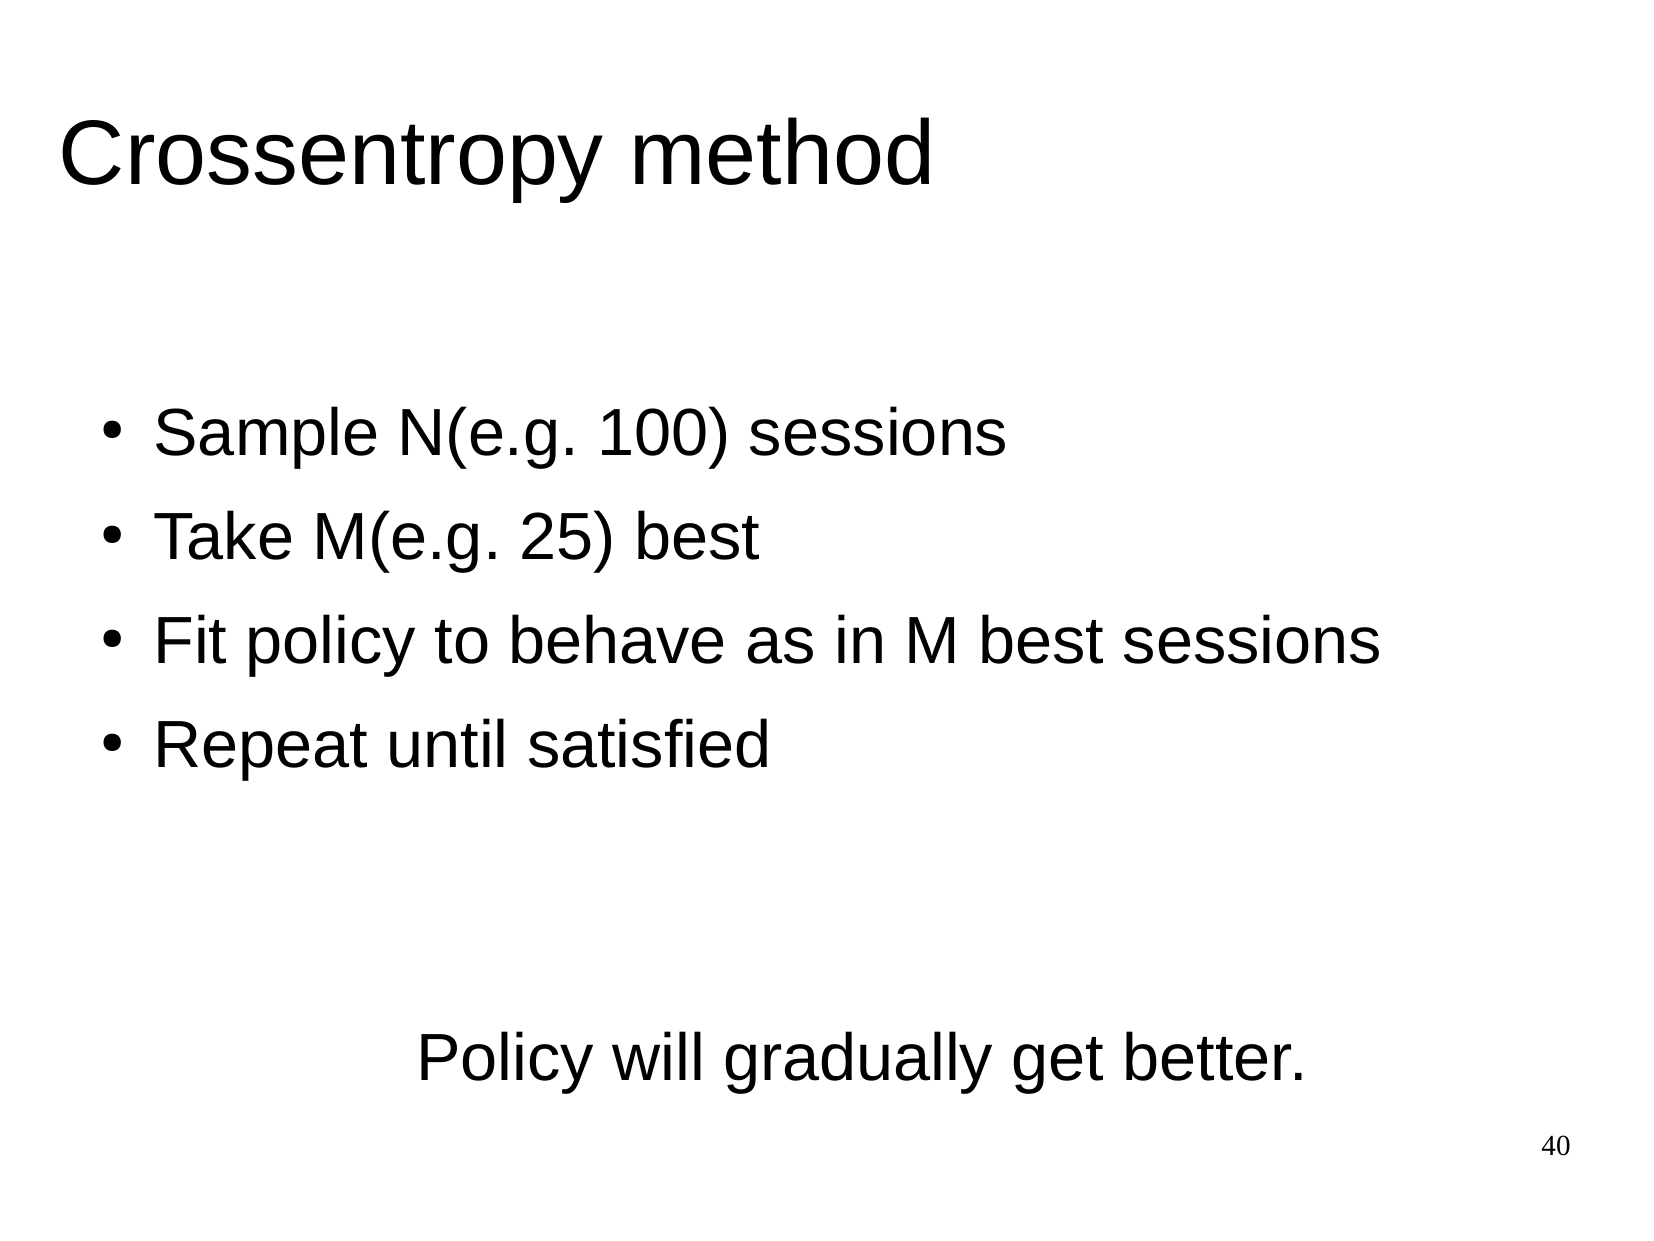

# Crossentropy method
Sample N(e.g. 100) sessions
Take M(e.g. 25) best
Fit policy to behave as in M best sessions
Repeat until satisfied
Policy will gradually get better.
40